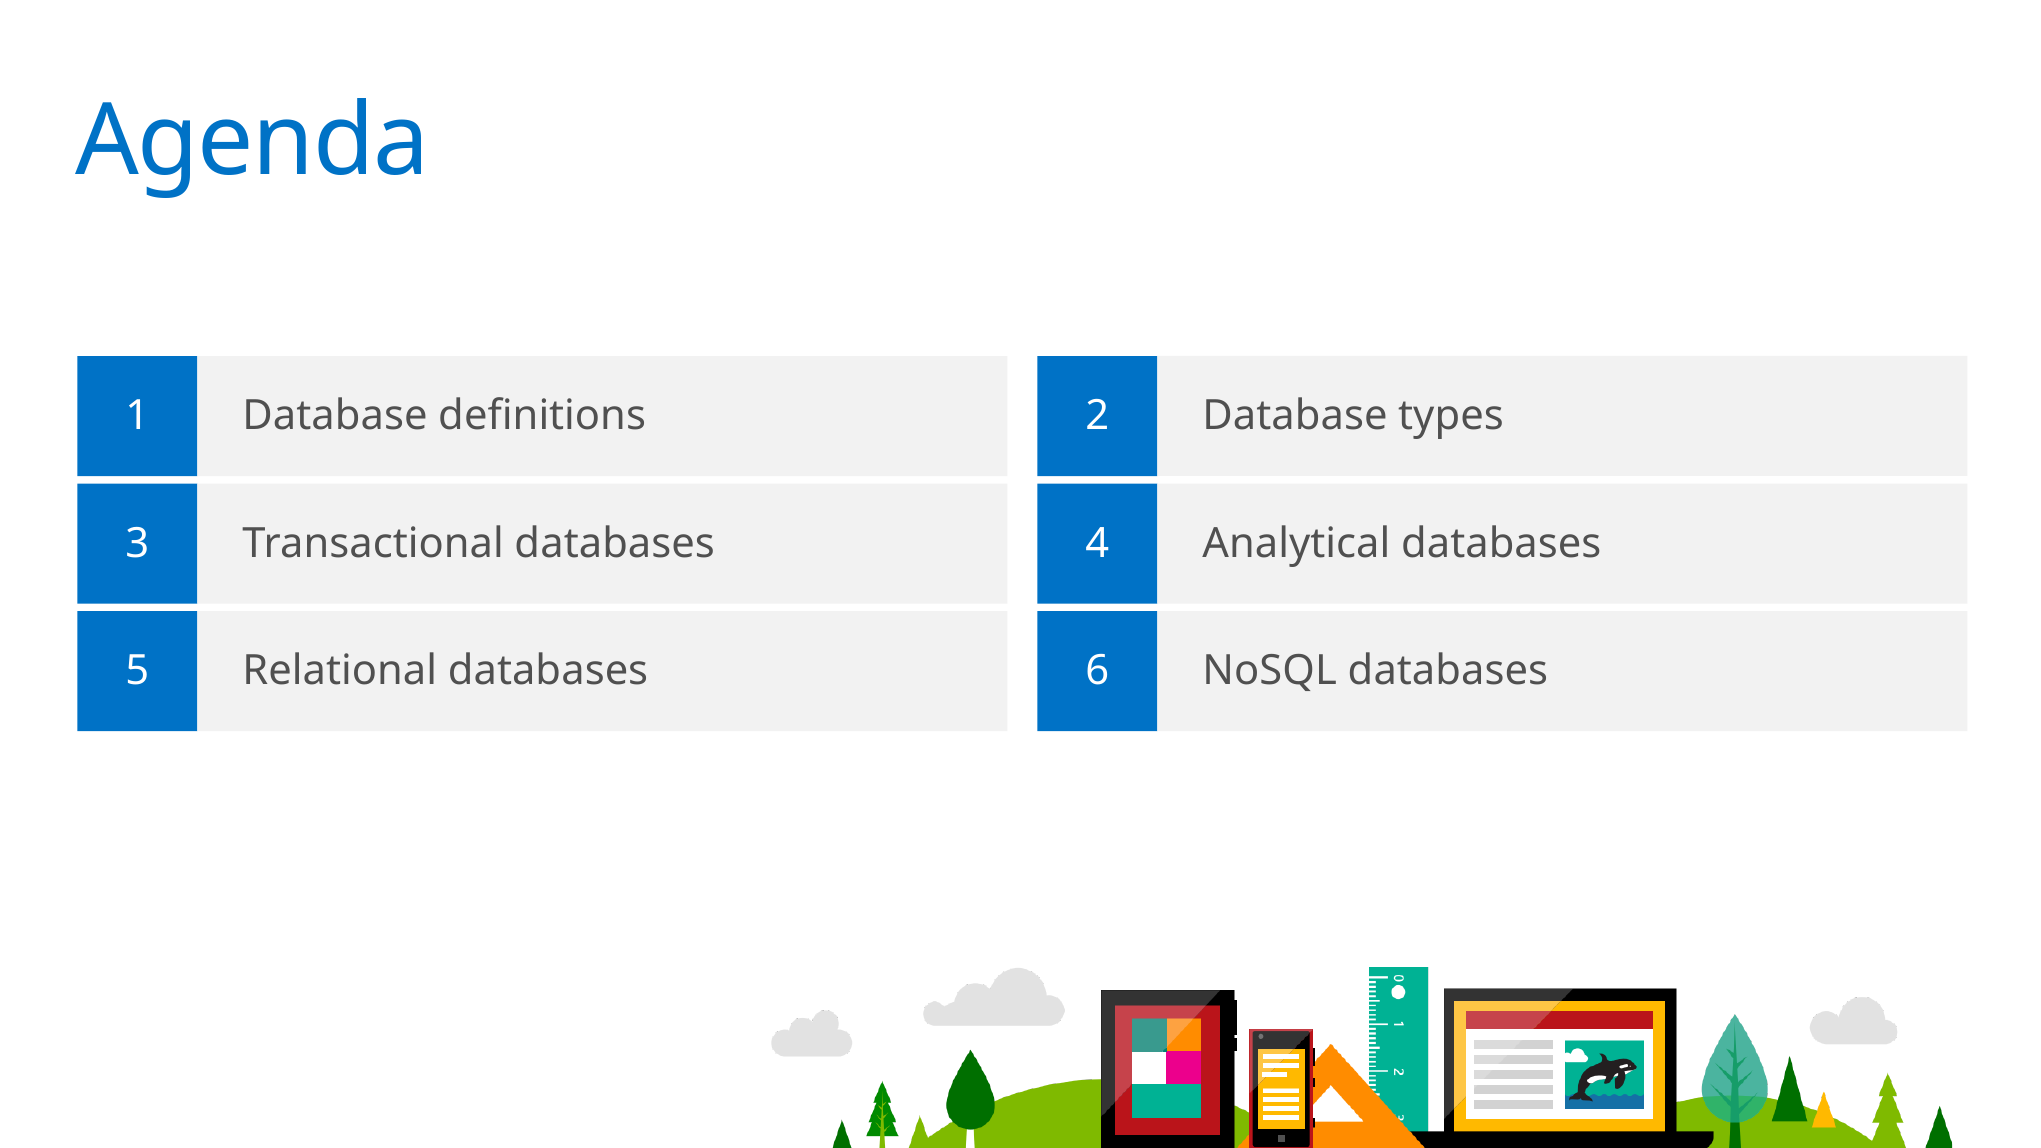

# Agenda
Database types
1
Database definitions
2
3
Transactional databases
4
Analytical databases
5
Relational databases
6
NoSQL databases